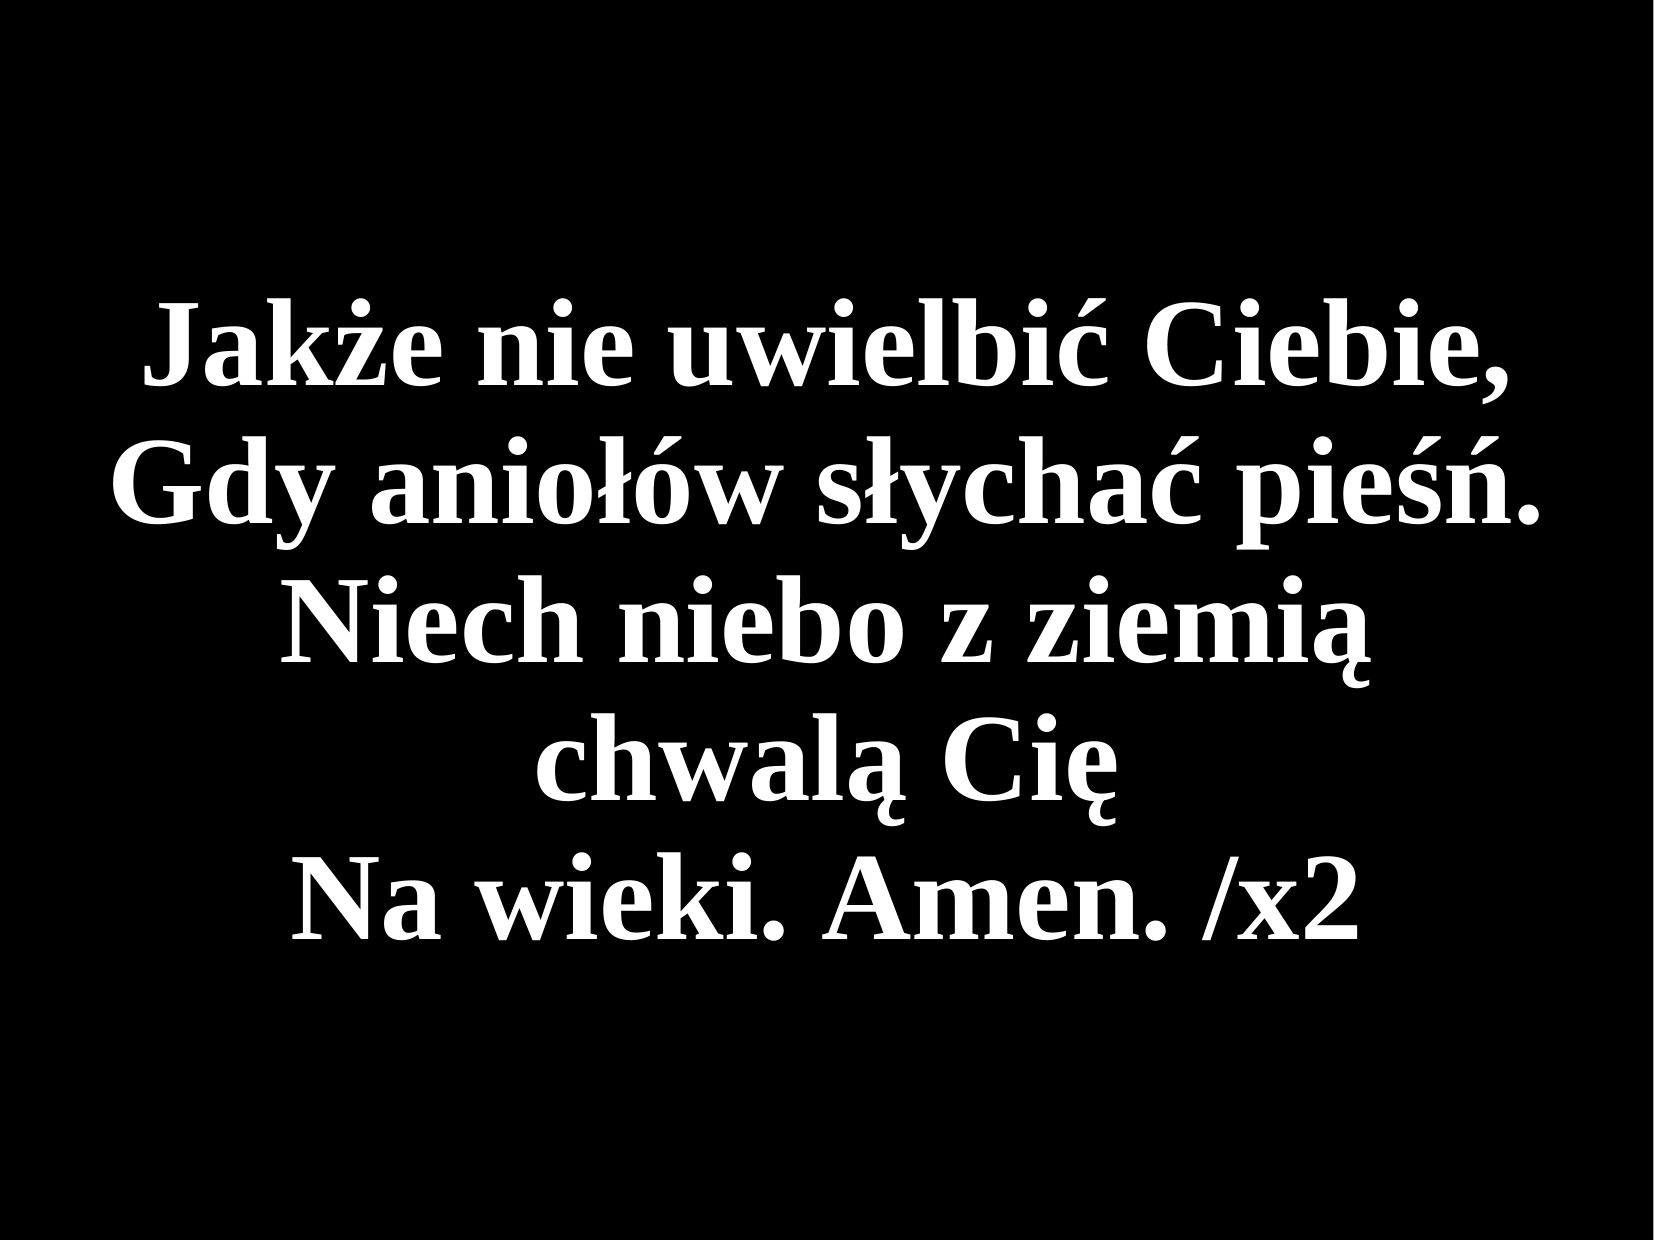

# Jakże nie uwielbić Ciebie, Gdy aniołów słychać pieśń. Niech niebo z ziemią chwalą Cię Na wieki. Amen. /x2